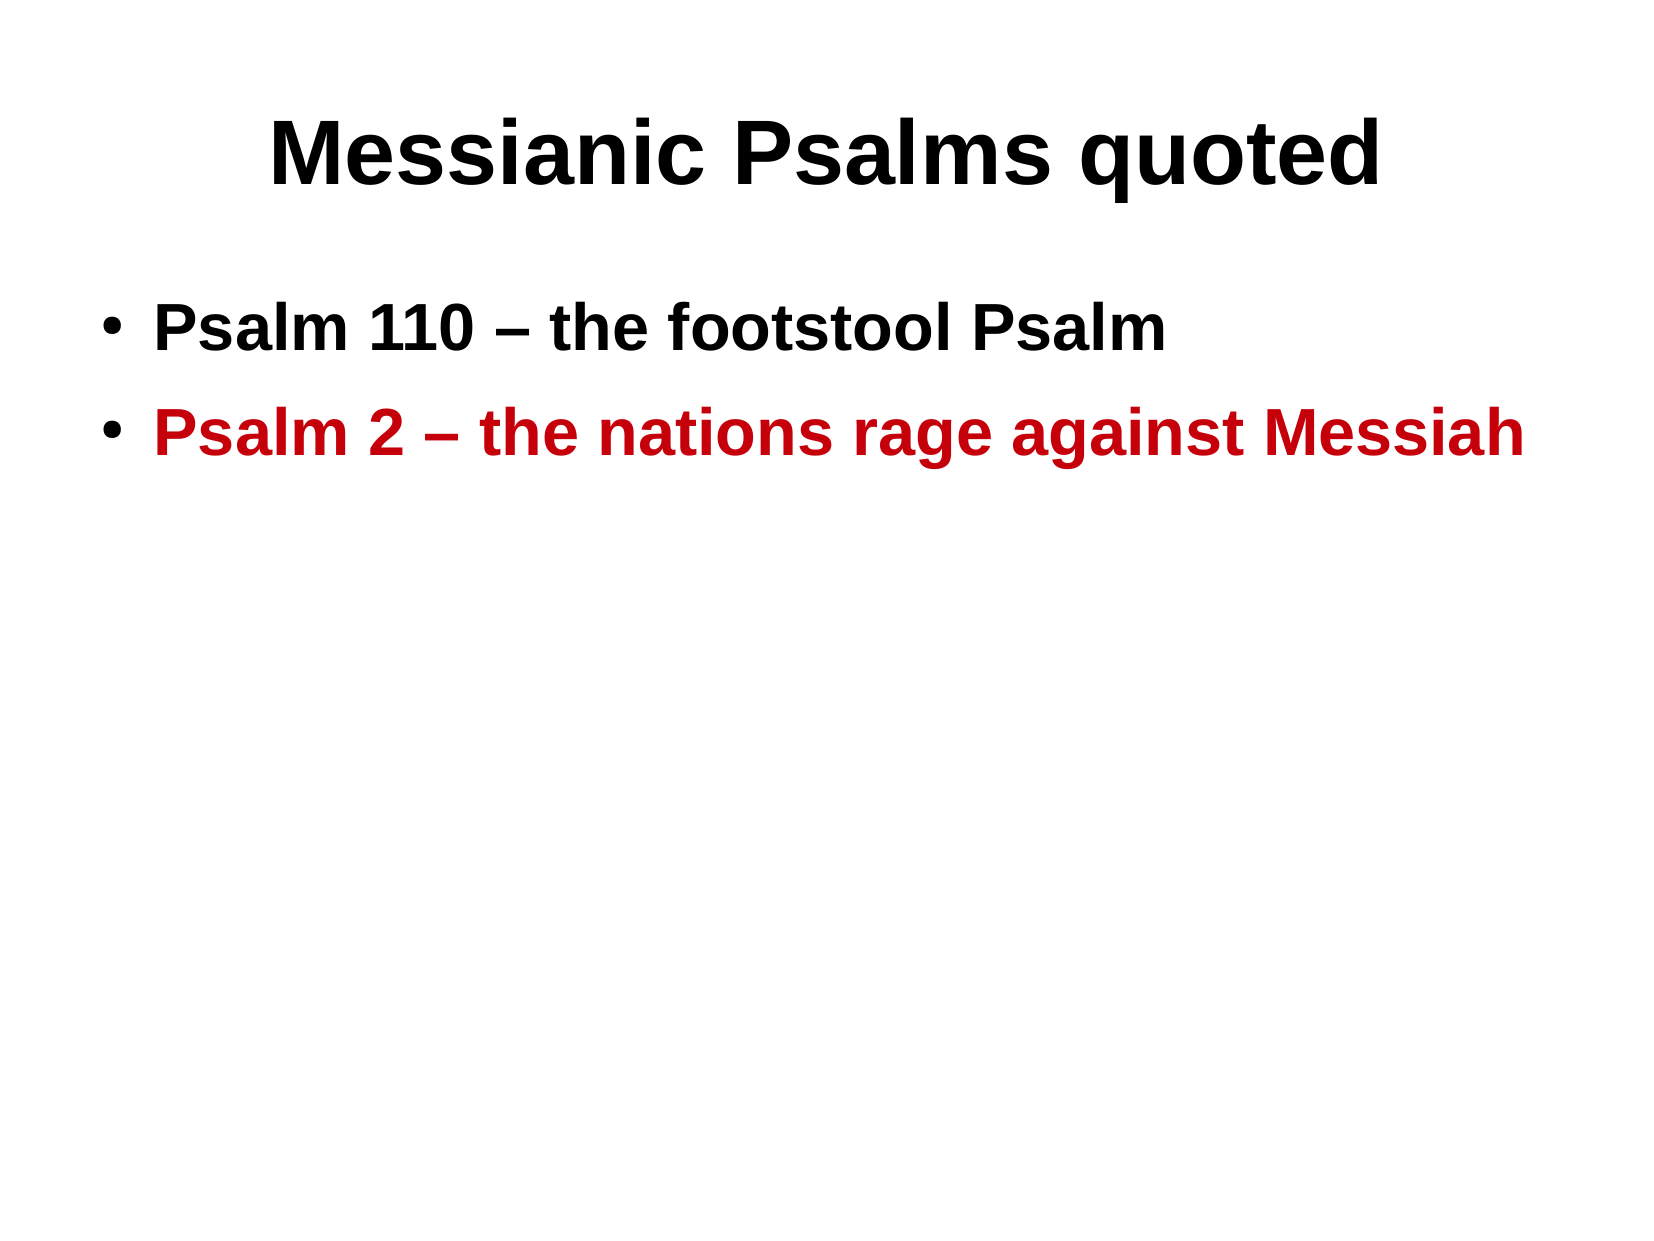

# Messianic Psalms quoted
Psalm 110 – the footstool Psalm
Psalm 2 – the nations rage against Messiah